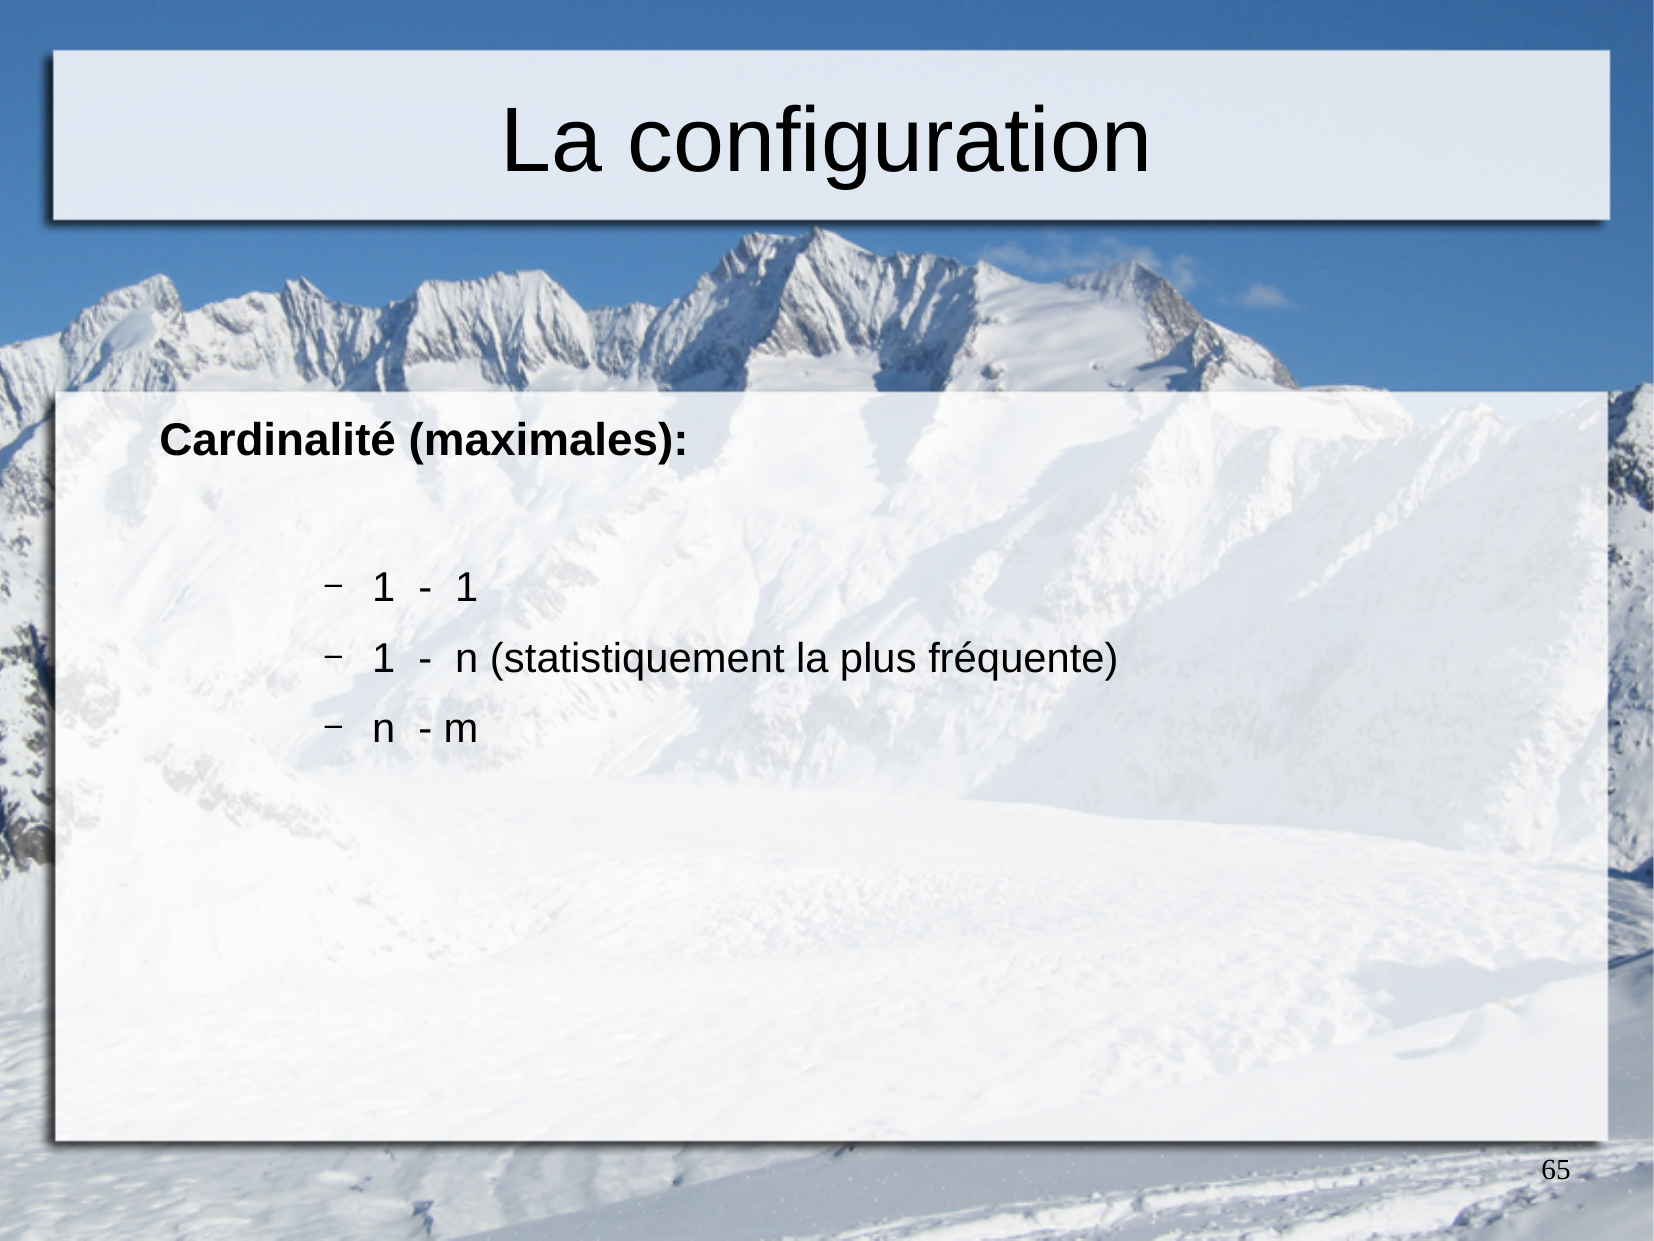

# La configuration
Cardinalité (maximales):
1 - 1
1 - n (statistiquement la plus fréquente)
n - m
65